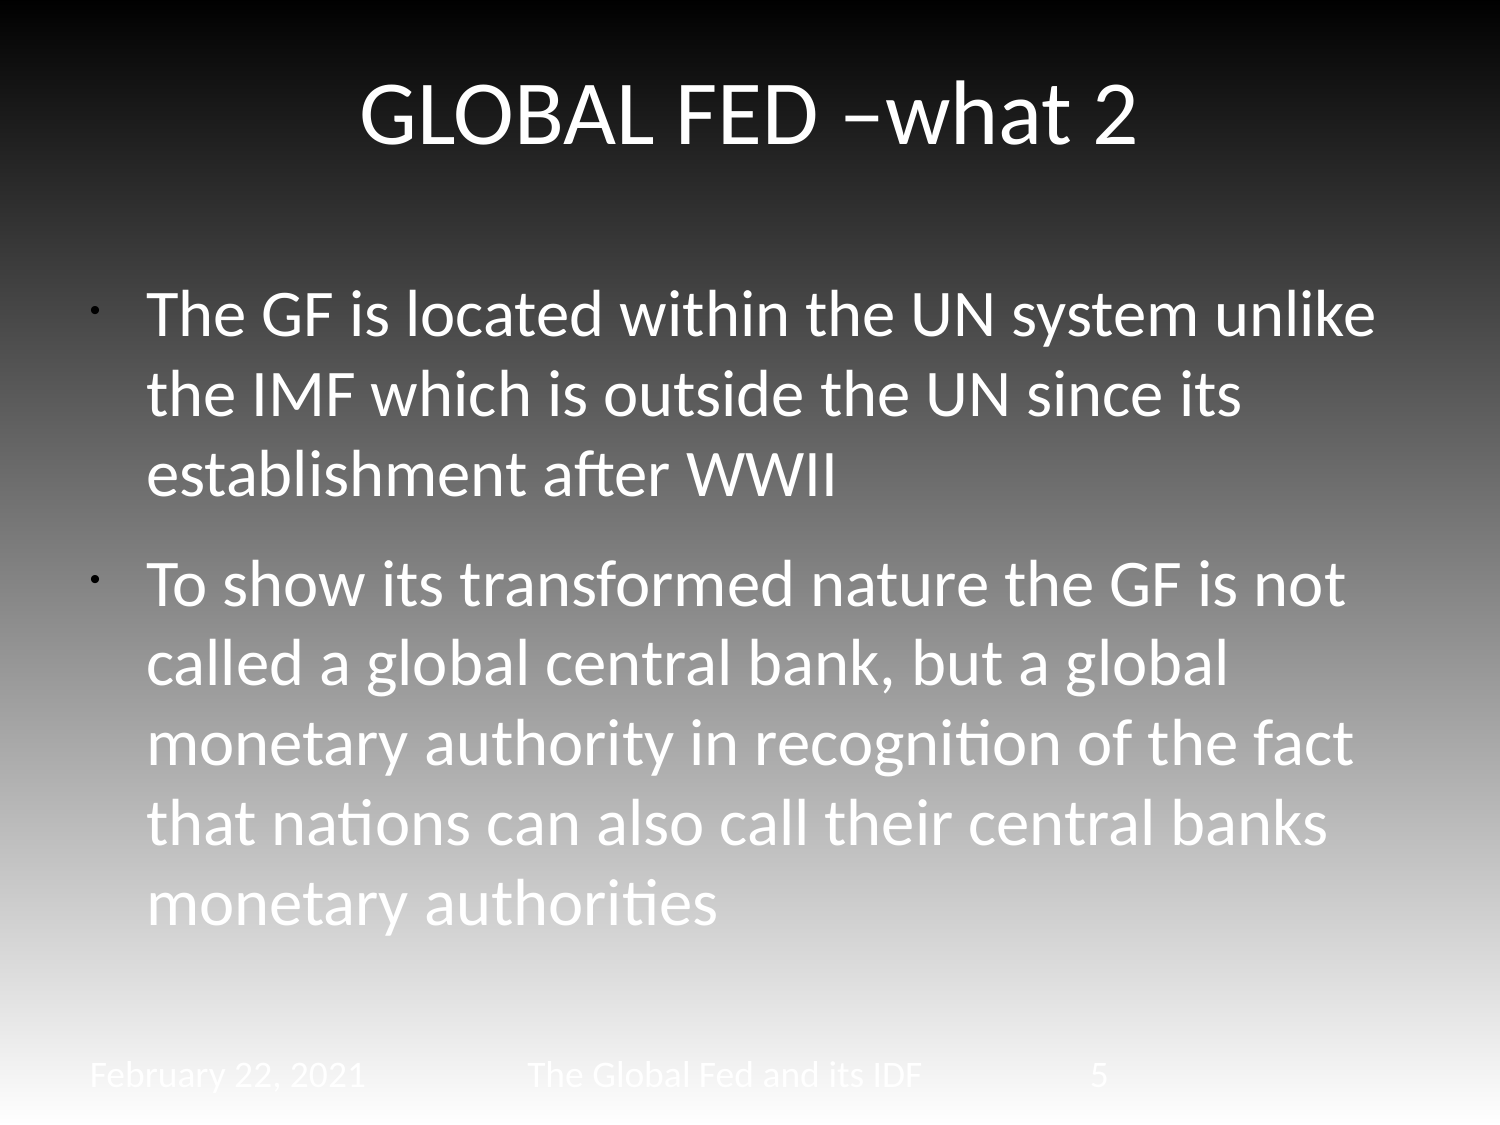

# GLOBAL FED –what 2
The GF is located within the UN system unlike the IMF which is outside the UN since its establishment after WWII
To show its transformed nature the GF is not called a global central bank, but a global monetary authority in recognition of the fact that nations can also call their central banks monetary authorities
February 22, 2021
The Global Fed and its IDF